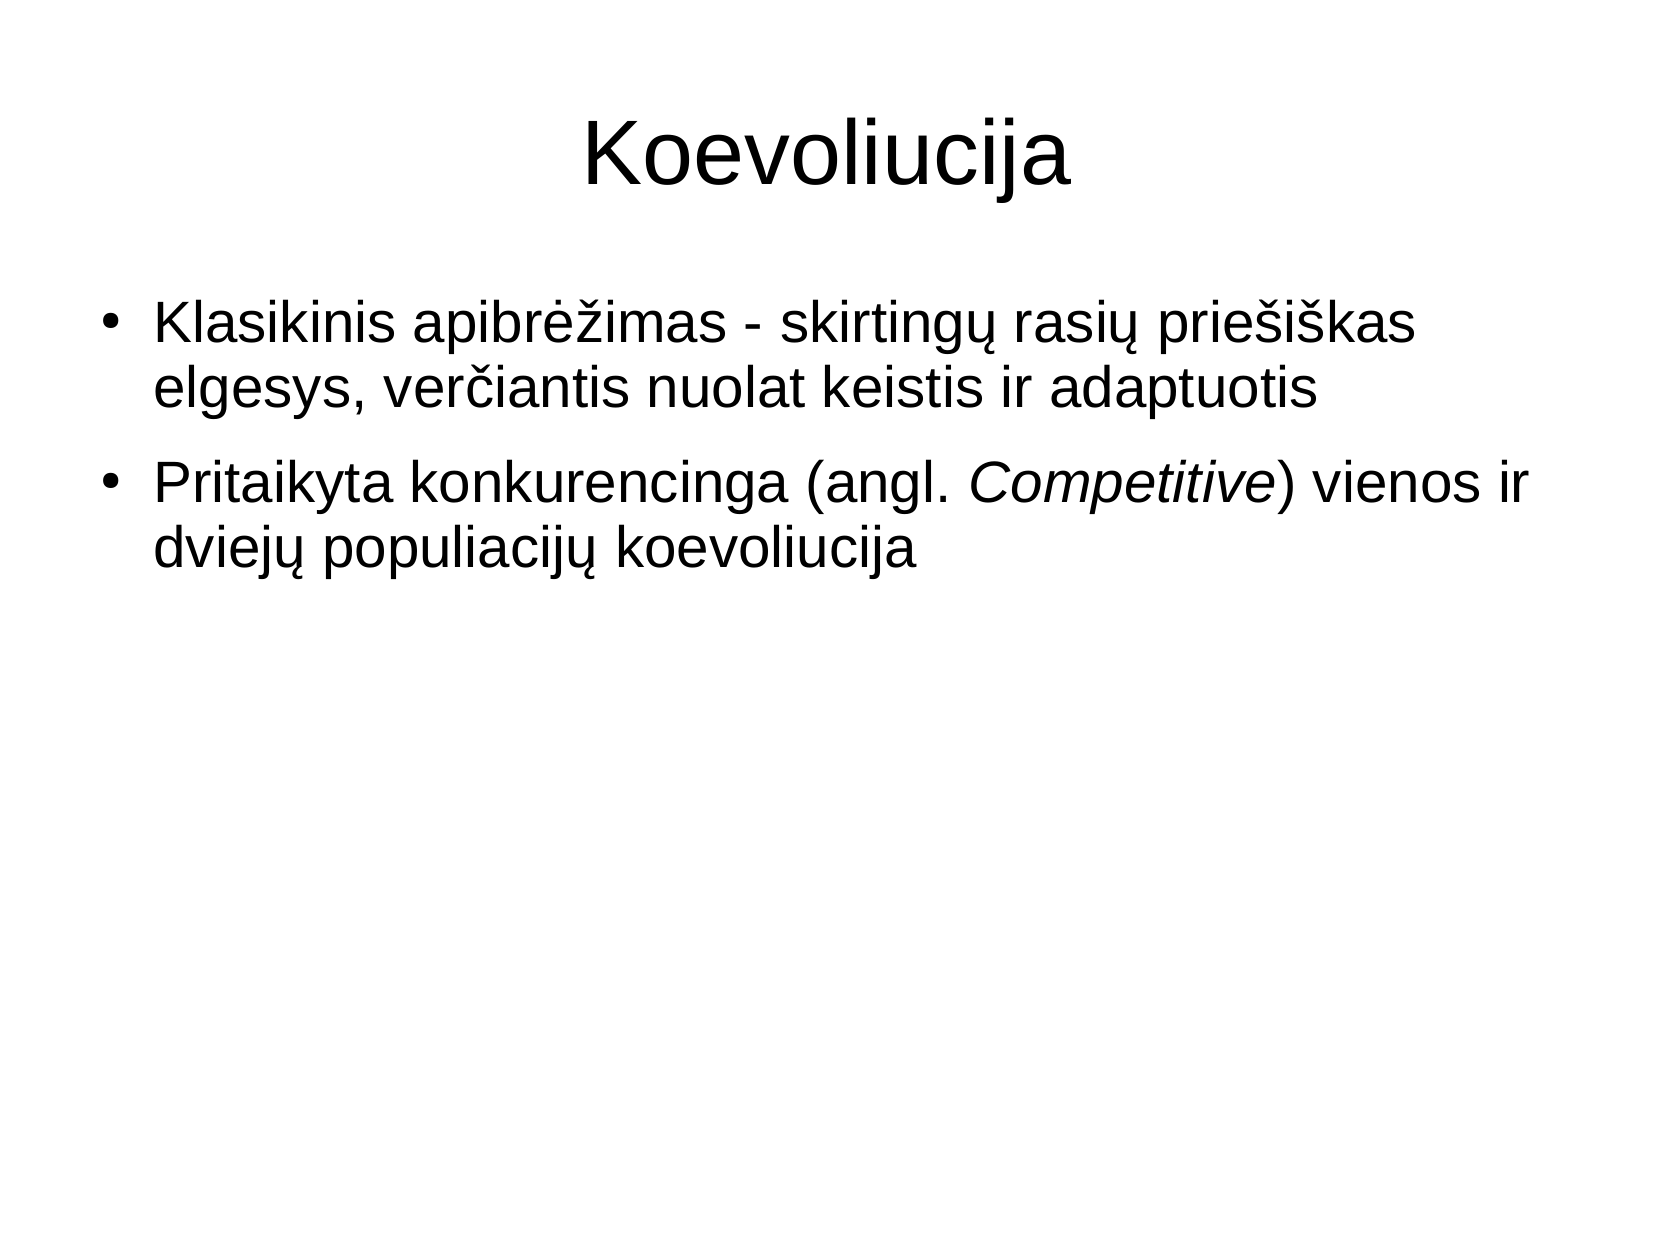

# Koevoliucija
Klasikinis apibrėžimas - skirtingų rasių priešiškas elgesys, verčiantis nuolat keistis ir adaptuotis
Pritaikyta konkurencinga (angl. Competitive) vienos ir dviejų populiacijų koevoliucija